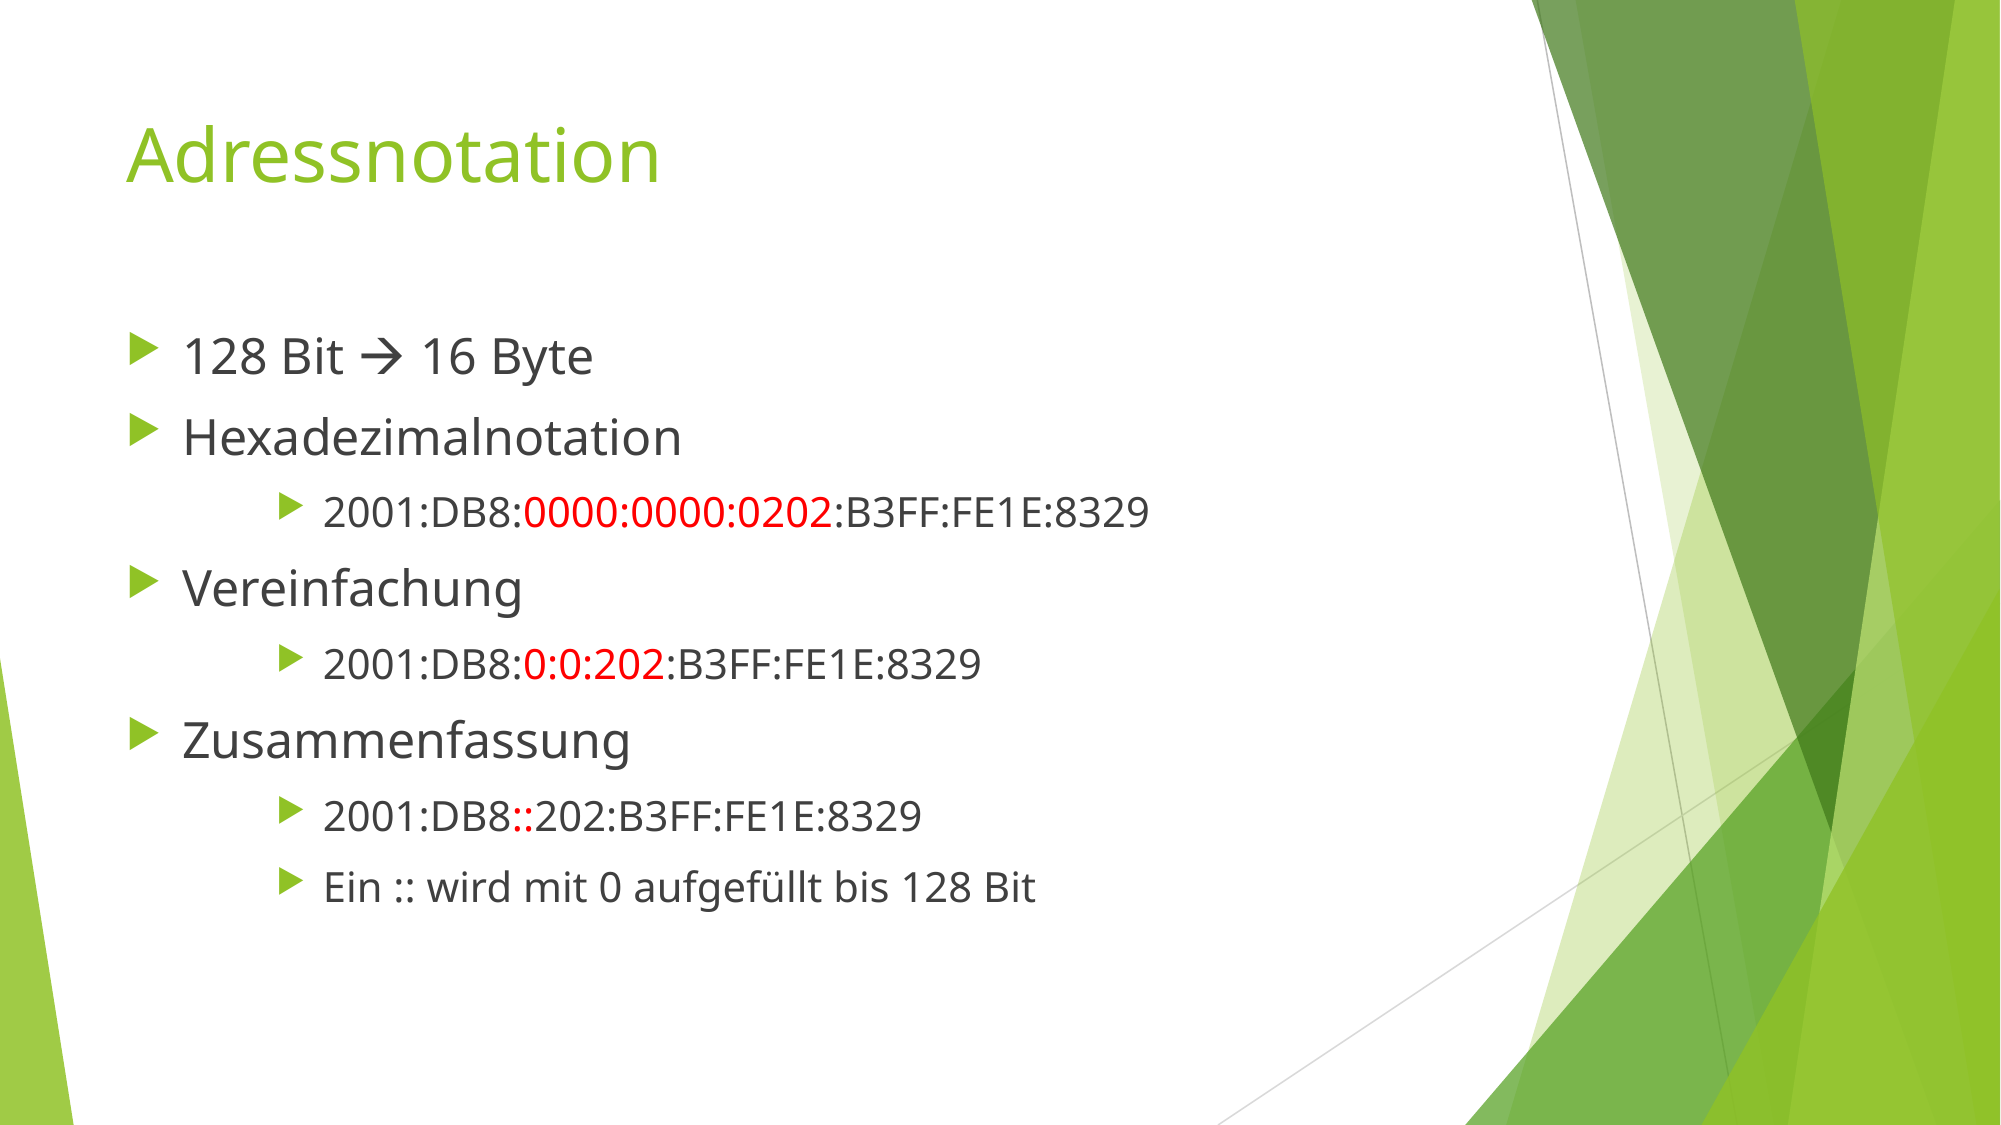

# Adressnotation
128 Bit  16 Byte
Hexadezimalnotation
2001:DB8:0000:0000:0202:B3FF:FE1E:8329
Vereinfachung
2001:DB8:0:0:202:B3FF:FE1E:8329
Zusammenfassung
2001:DB8::202:B3FF:FE1E:8329
Ein :: wird mit 0 aufgefüllt bis 128 Bit